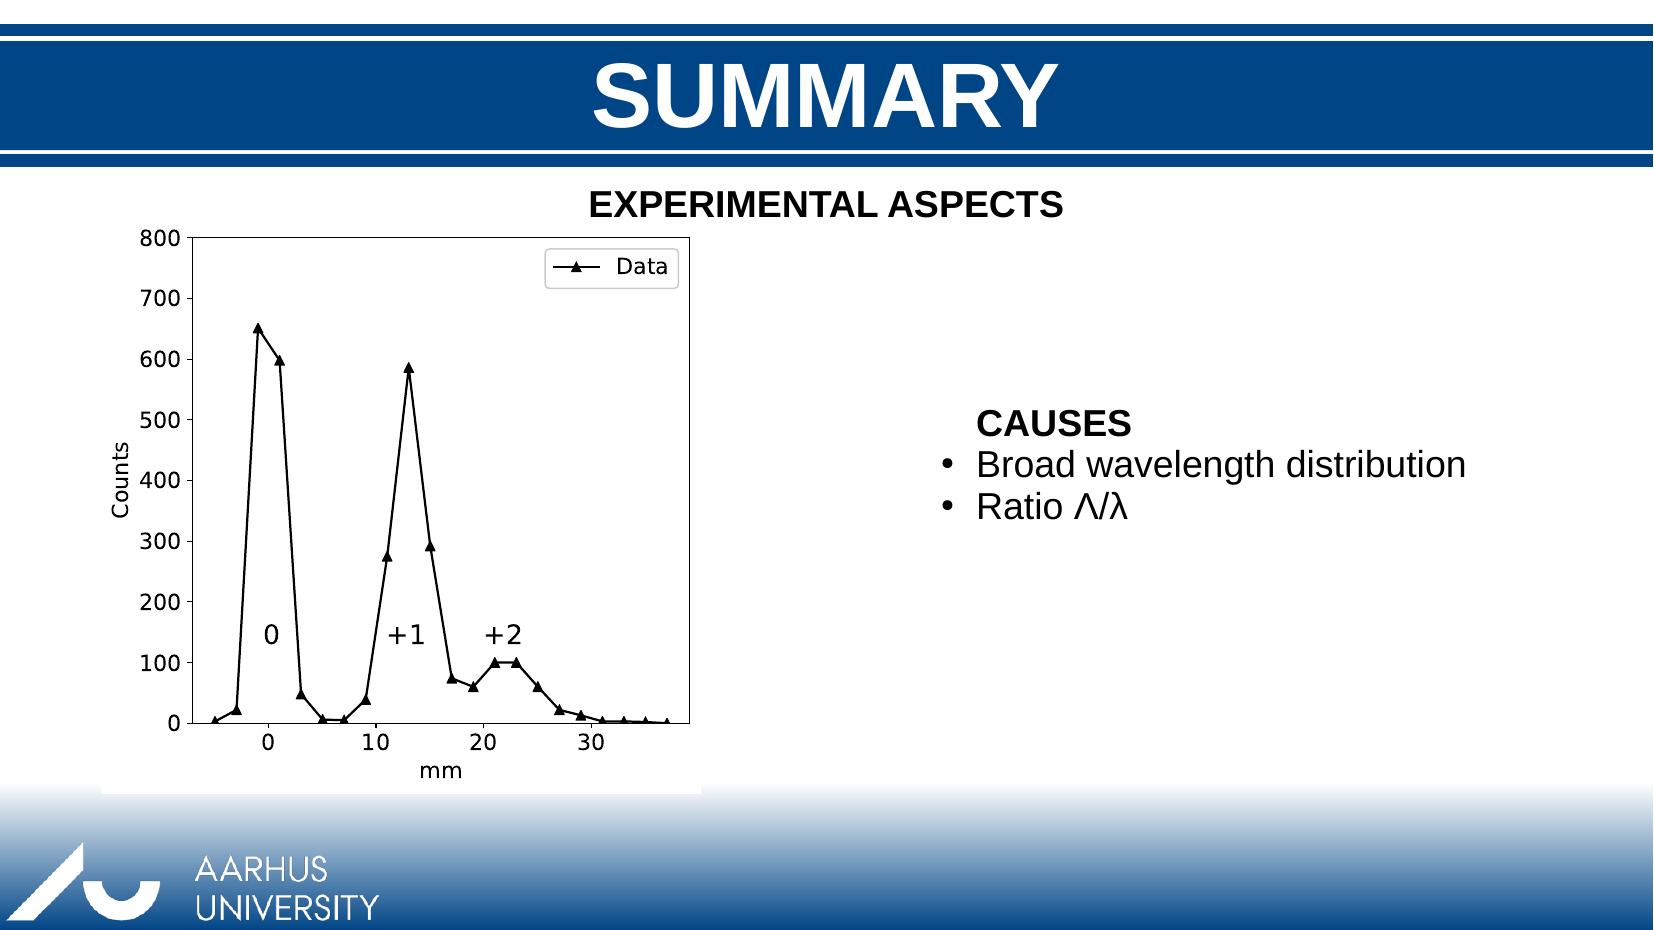

# SUMMARY
EXPERIMENTAL ASPECTS
CAUSES
Broad wavelength distribution
Ratio Λ/λ